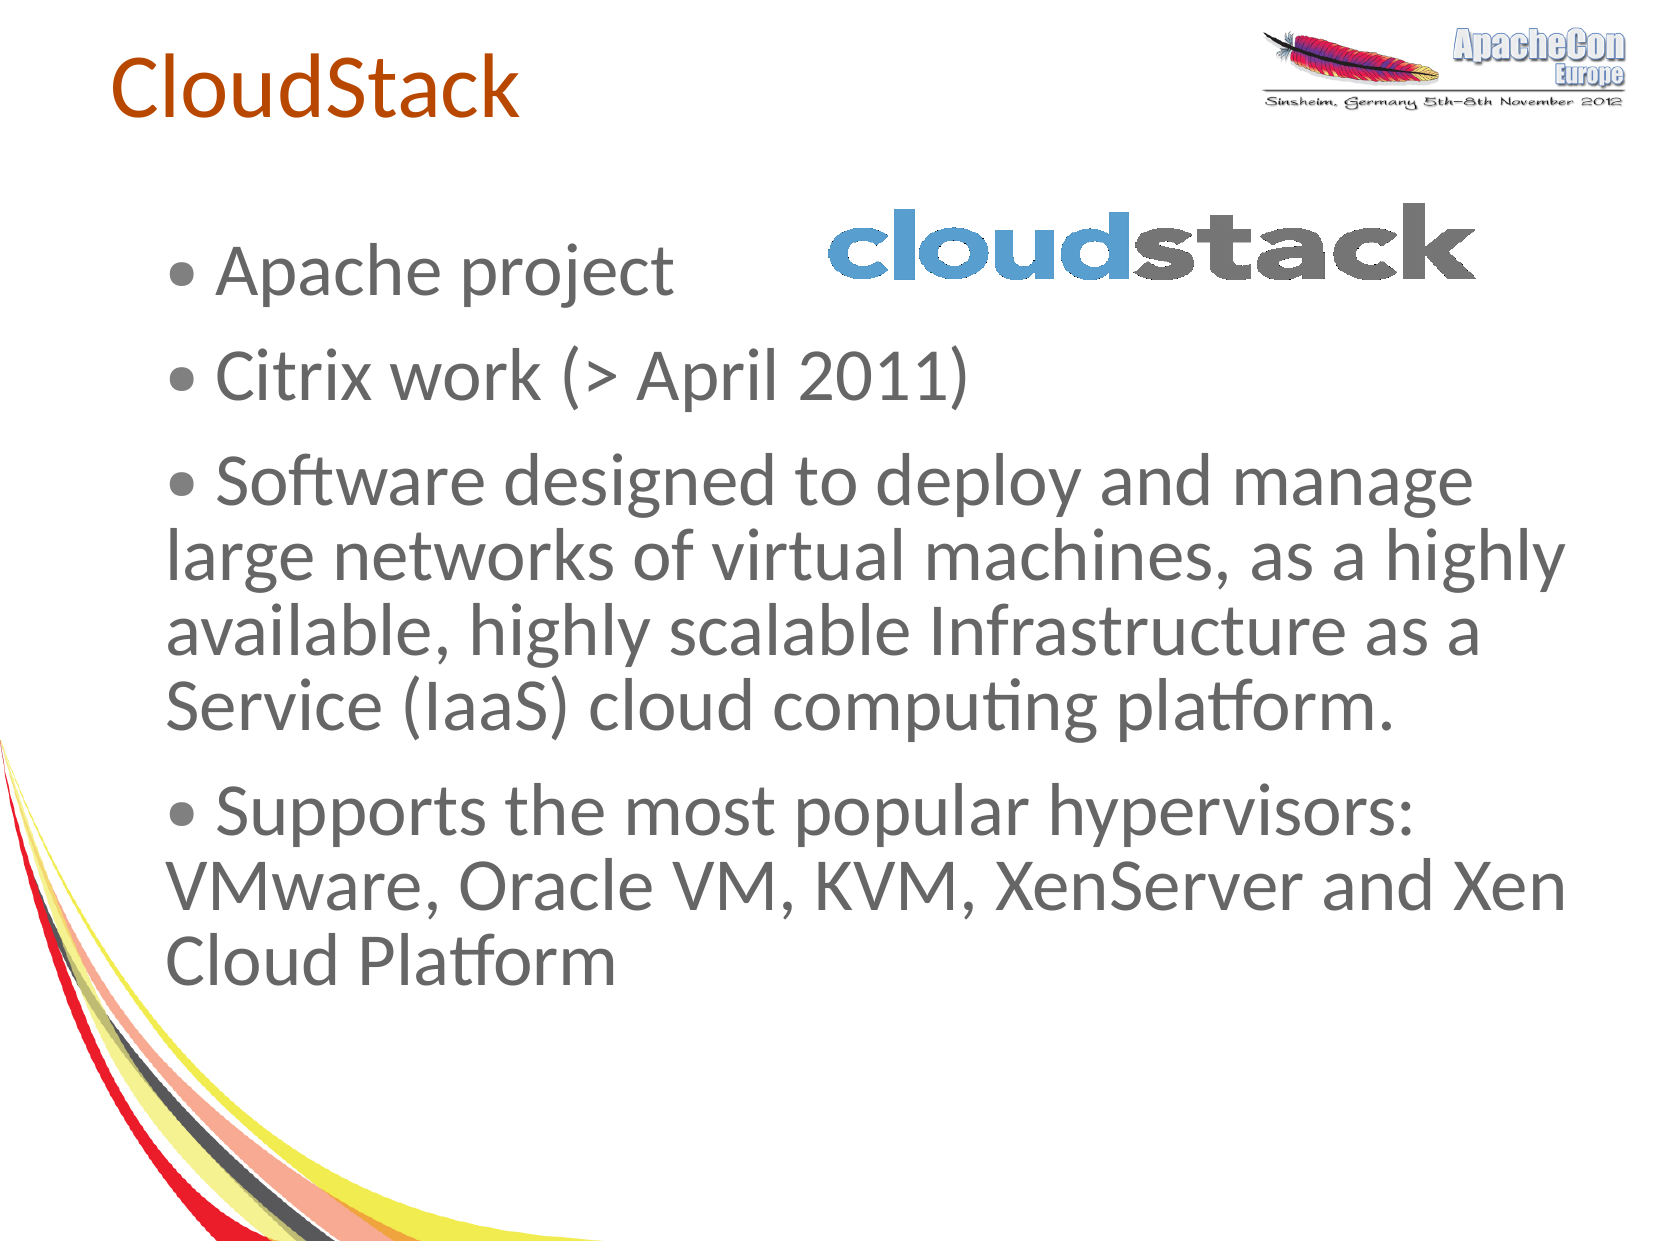

# CloudStack
 Apache project
 Citrix work (> April 2011)
 Software designed to deploy and manage large networks of virtual machines, as a highly available, highly scalable Infrastructure as a Service (IaaS) cloud computing platform.
 Supports the most popular hypervisors: VMware, Oracle VM, KVM, XenServer and Xen Cloud Platform